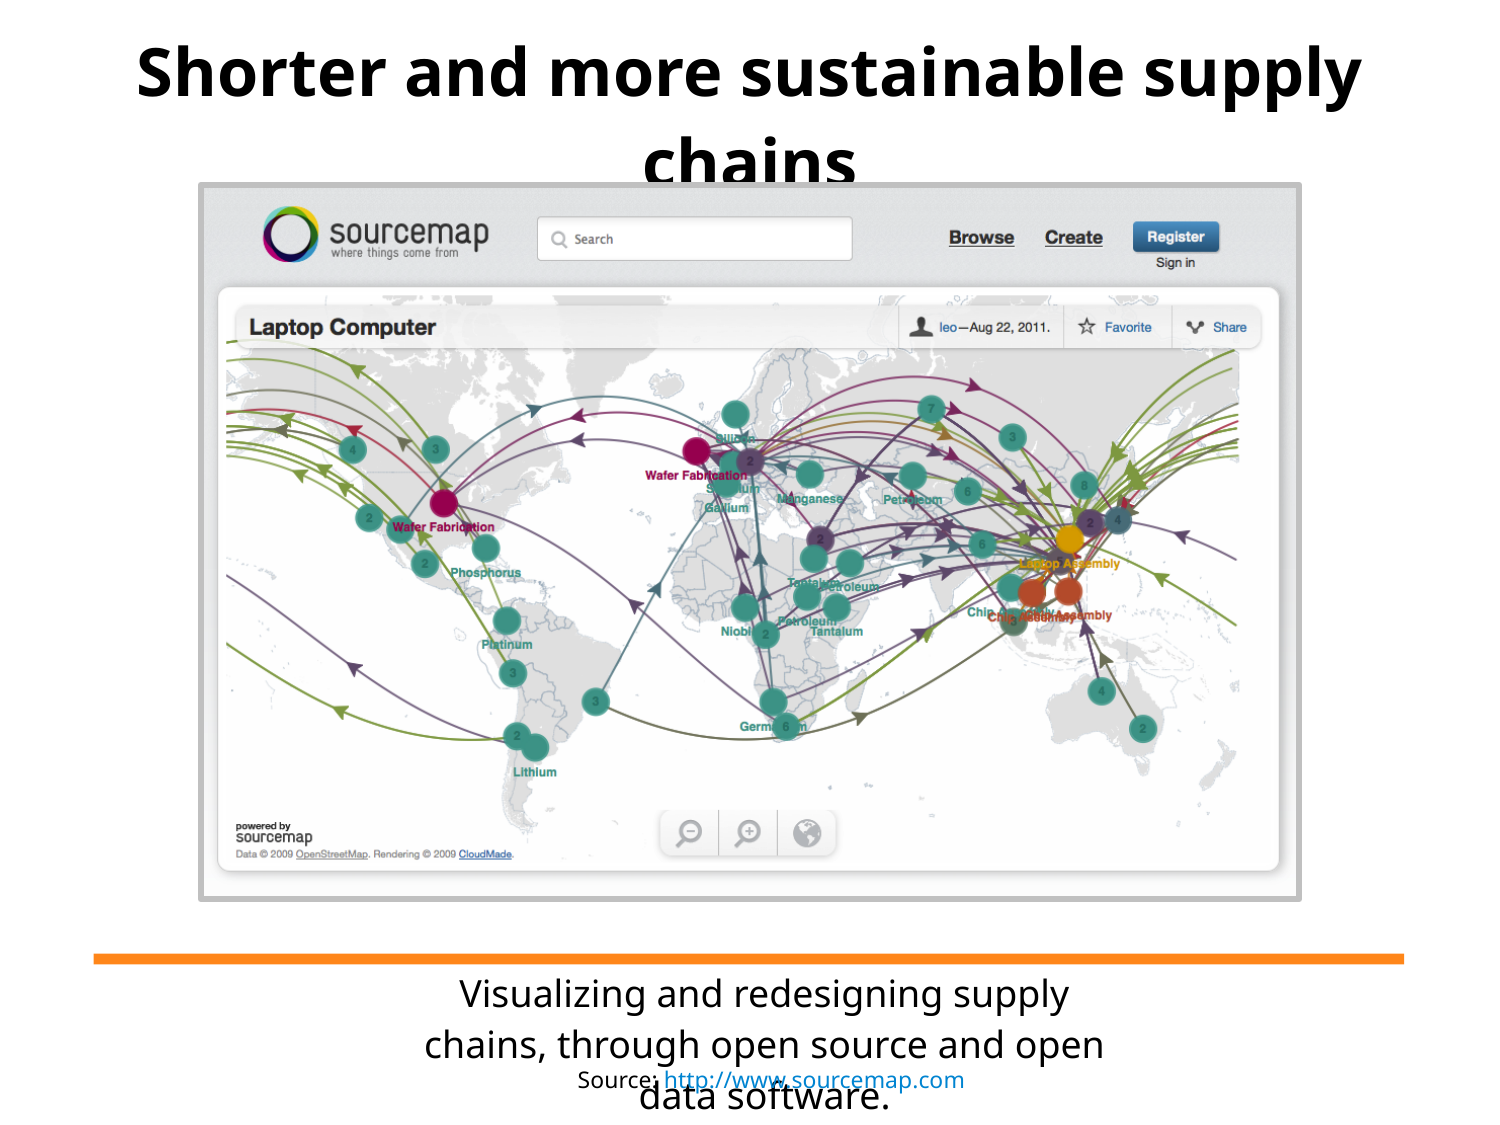

# Shorter and more sustainable supply chains
Visualizing and redesigning supply chains, through open source and open data software.
Source: http://www.sourcemap.com